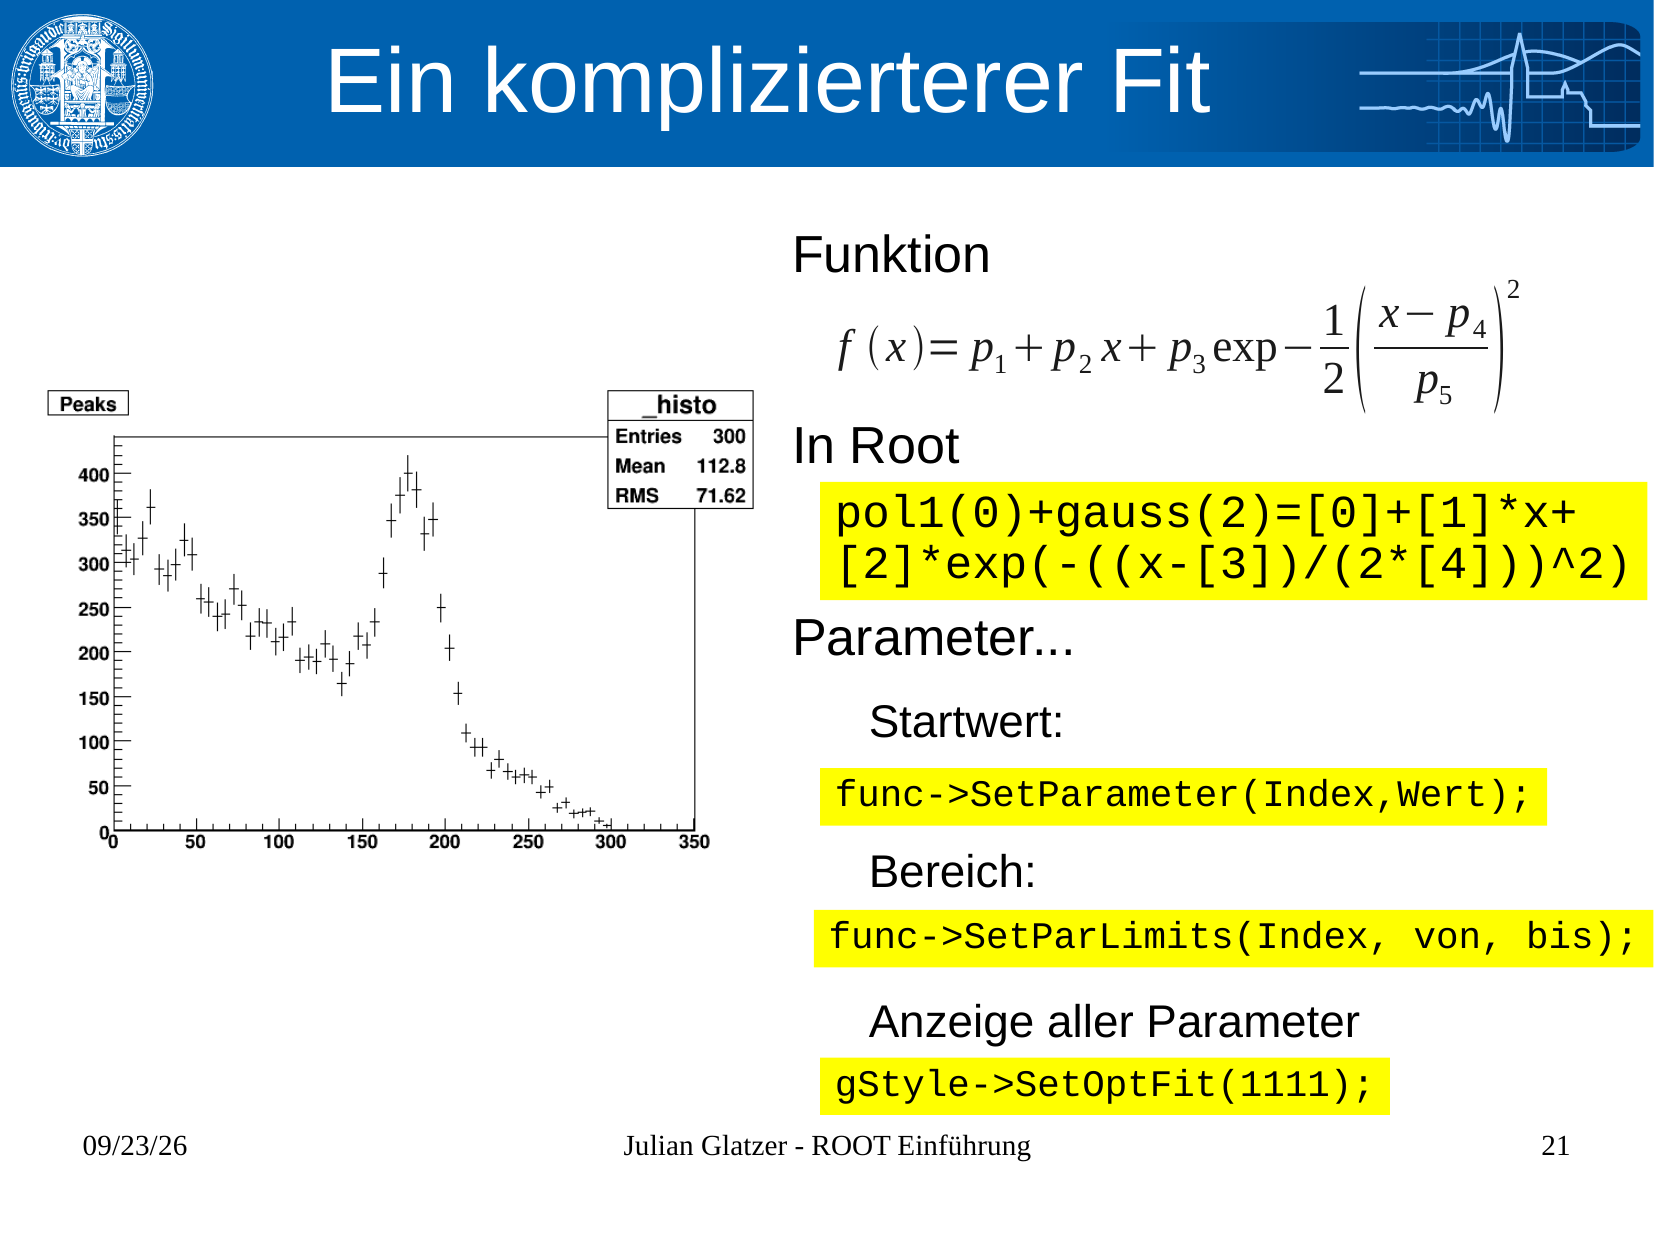

# Ein komplizierterer Fit
Funktion
In Root
Parameter...
Startwert:
Bereich:
Anzeige aller Parameter
pol1(0)+gauss(2)=[0]+[1]*x+
[2]*exp(-((x-[3])/(2*[4]))^2)
func->SetParameter(Index,Wert);
func->SetParLimits(Index, von, bis);
gStyle->SetOptFit(1111);
Julian Glatzer - ROOT Einführung
21